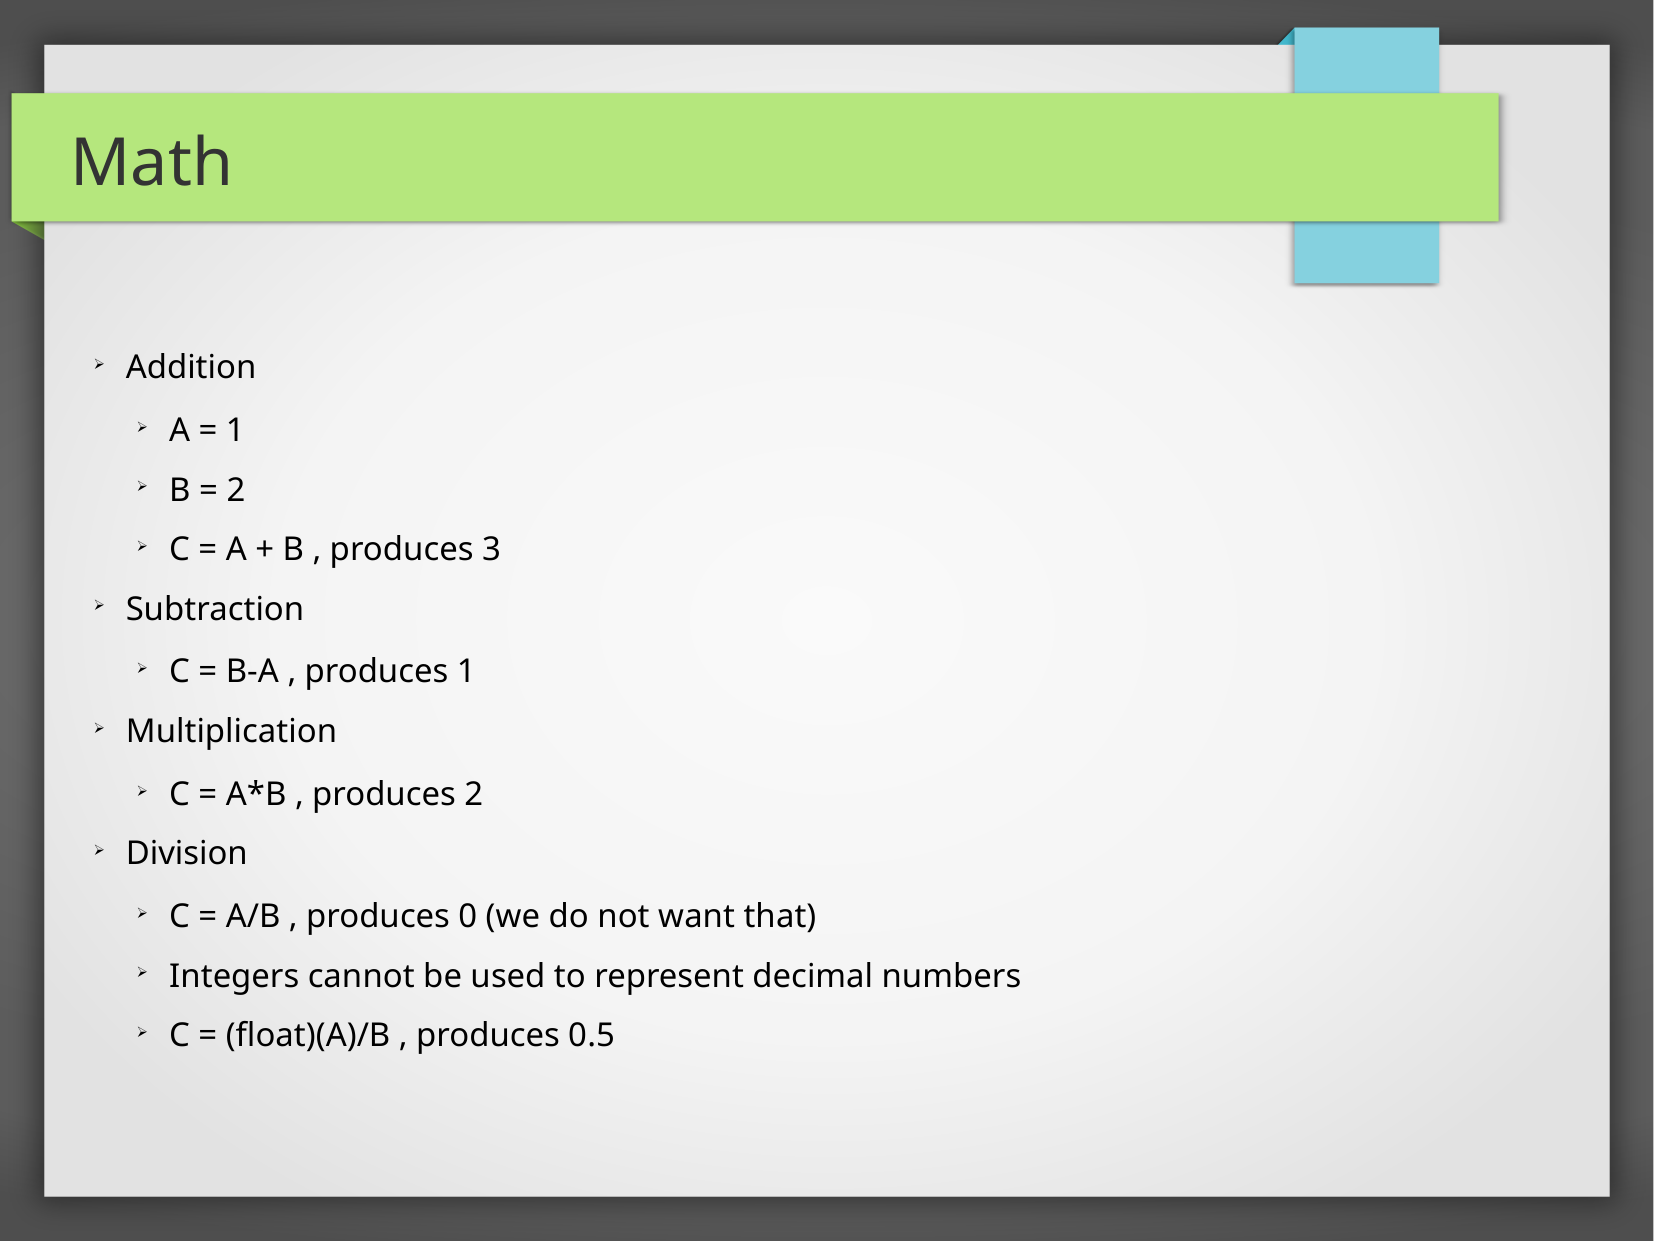

# Math
Addition
A = 1
B = 2
C = A + B , produces 3
Subtraction
C = B-A , produces 1
Multiplication
C = A*B , produces 2
Division
C = A/B , produces 0 (we do not want that)
Integers cannot be used to represent decimal numbers
C = (float)(A)/B , produces 0.5